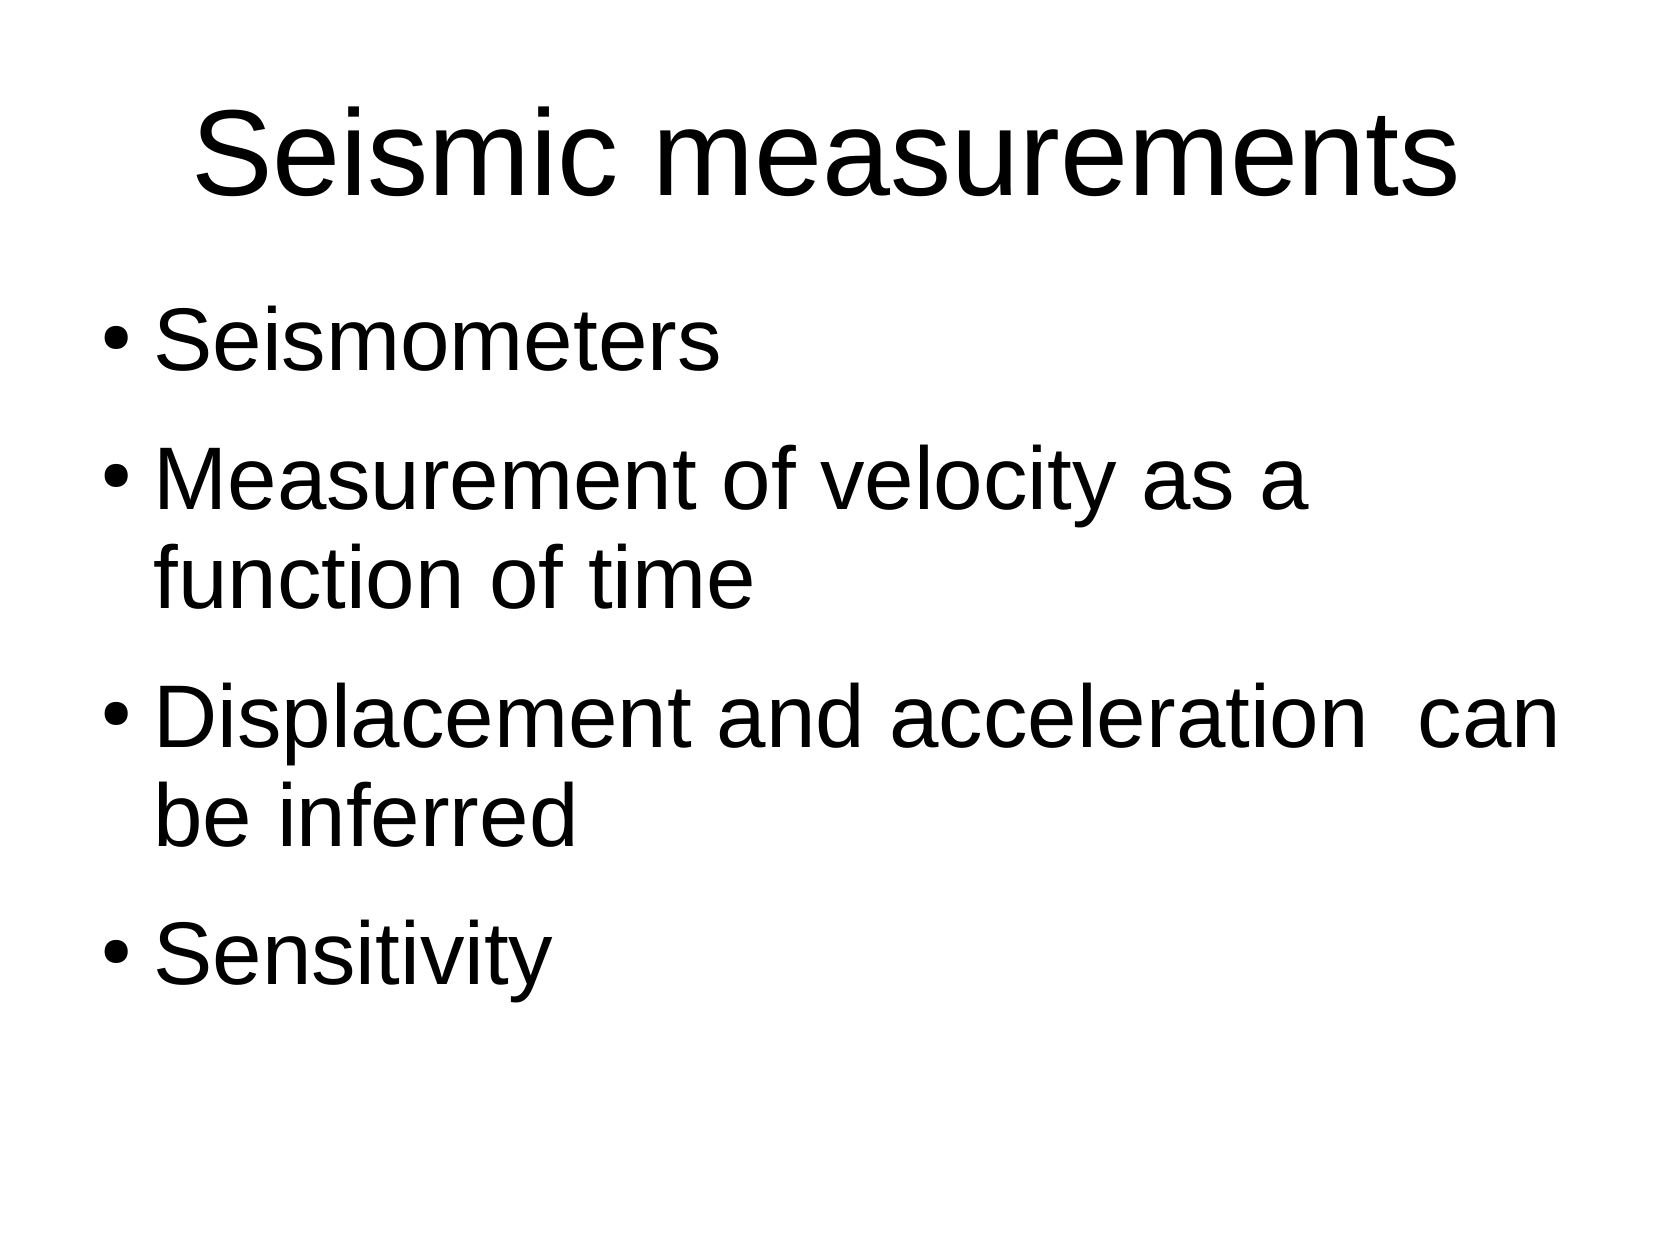

# Seismic measurements
Seismometers
Measurement of velocity as a function of time
Displacement and acceleration can be inferred
Sensitivity